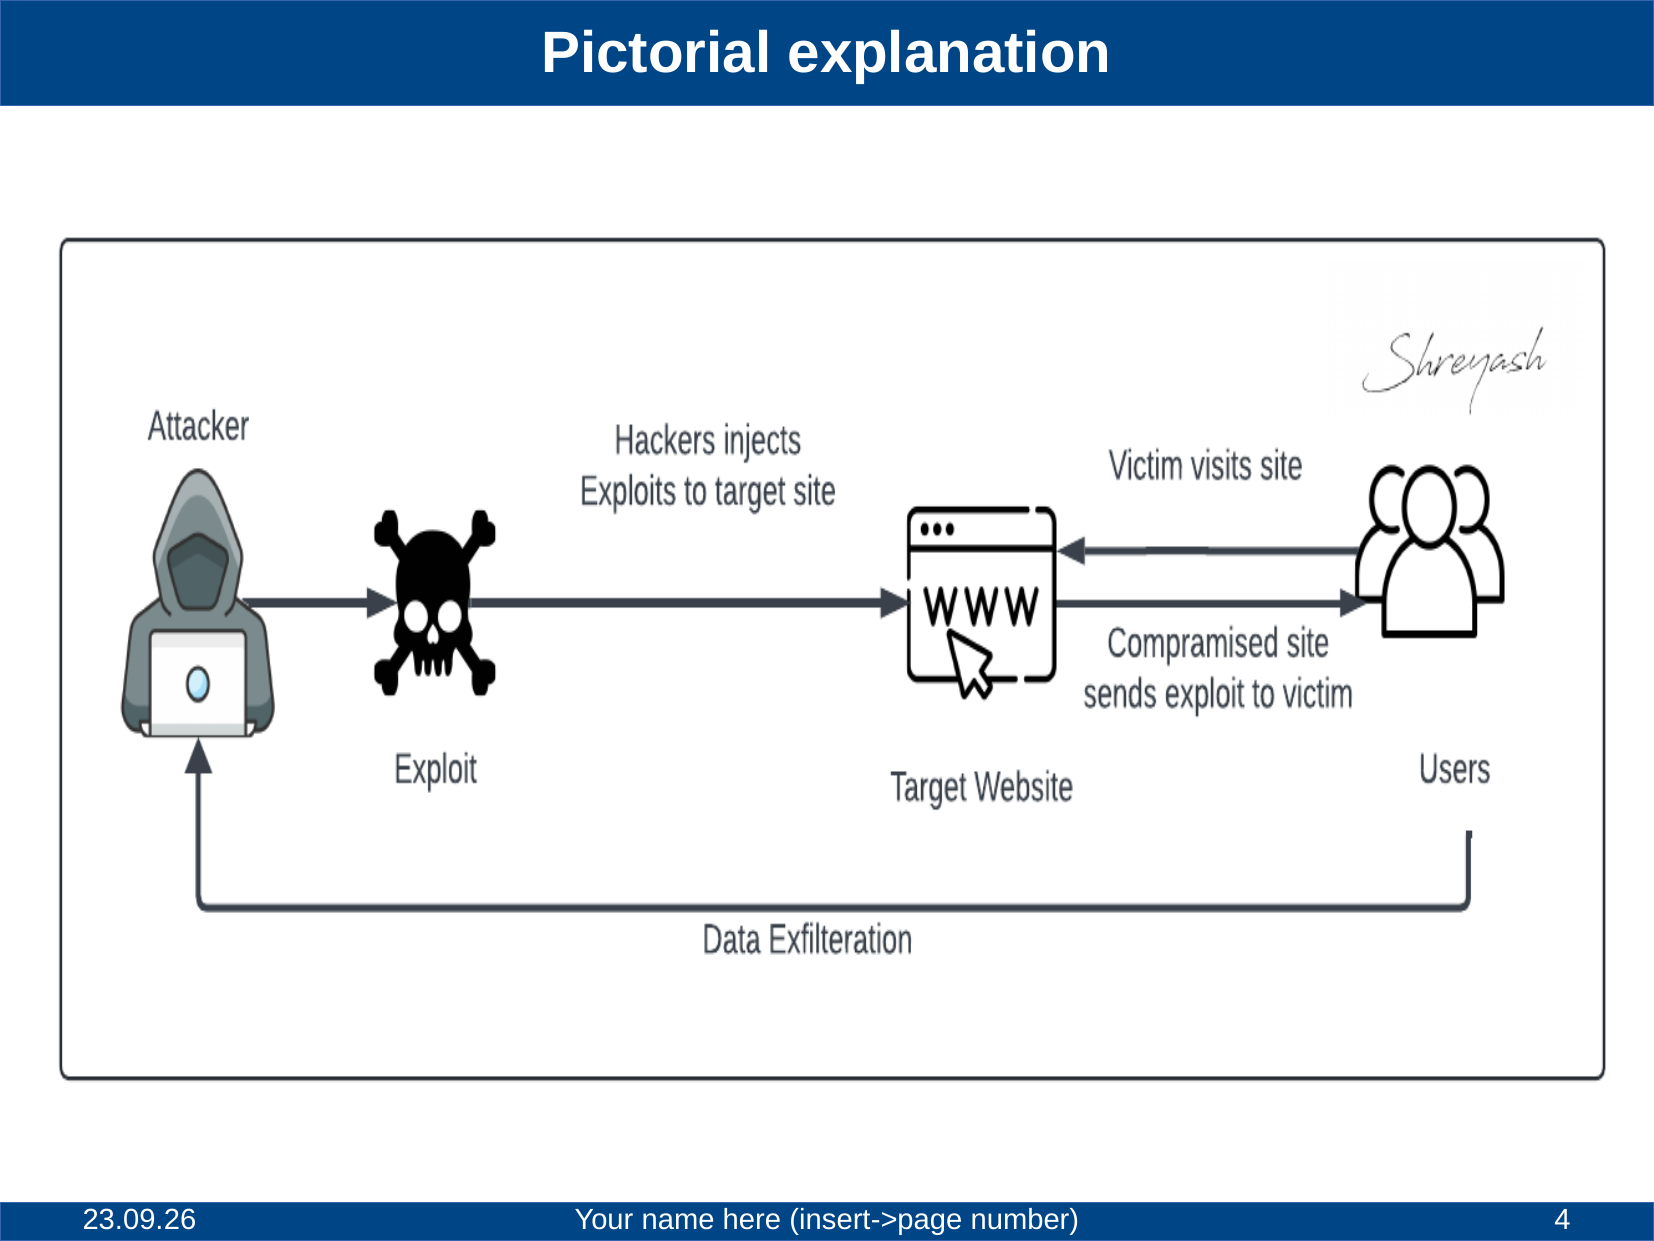

# Pictorial explanation
Your name here (insert->page number)
4